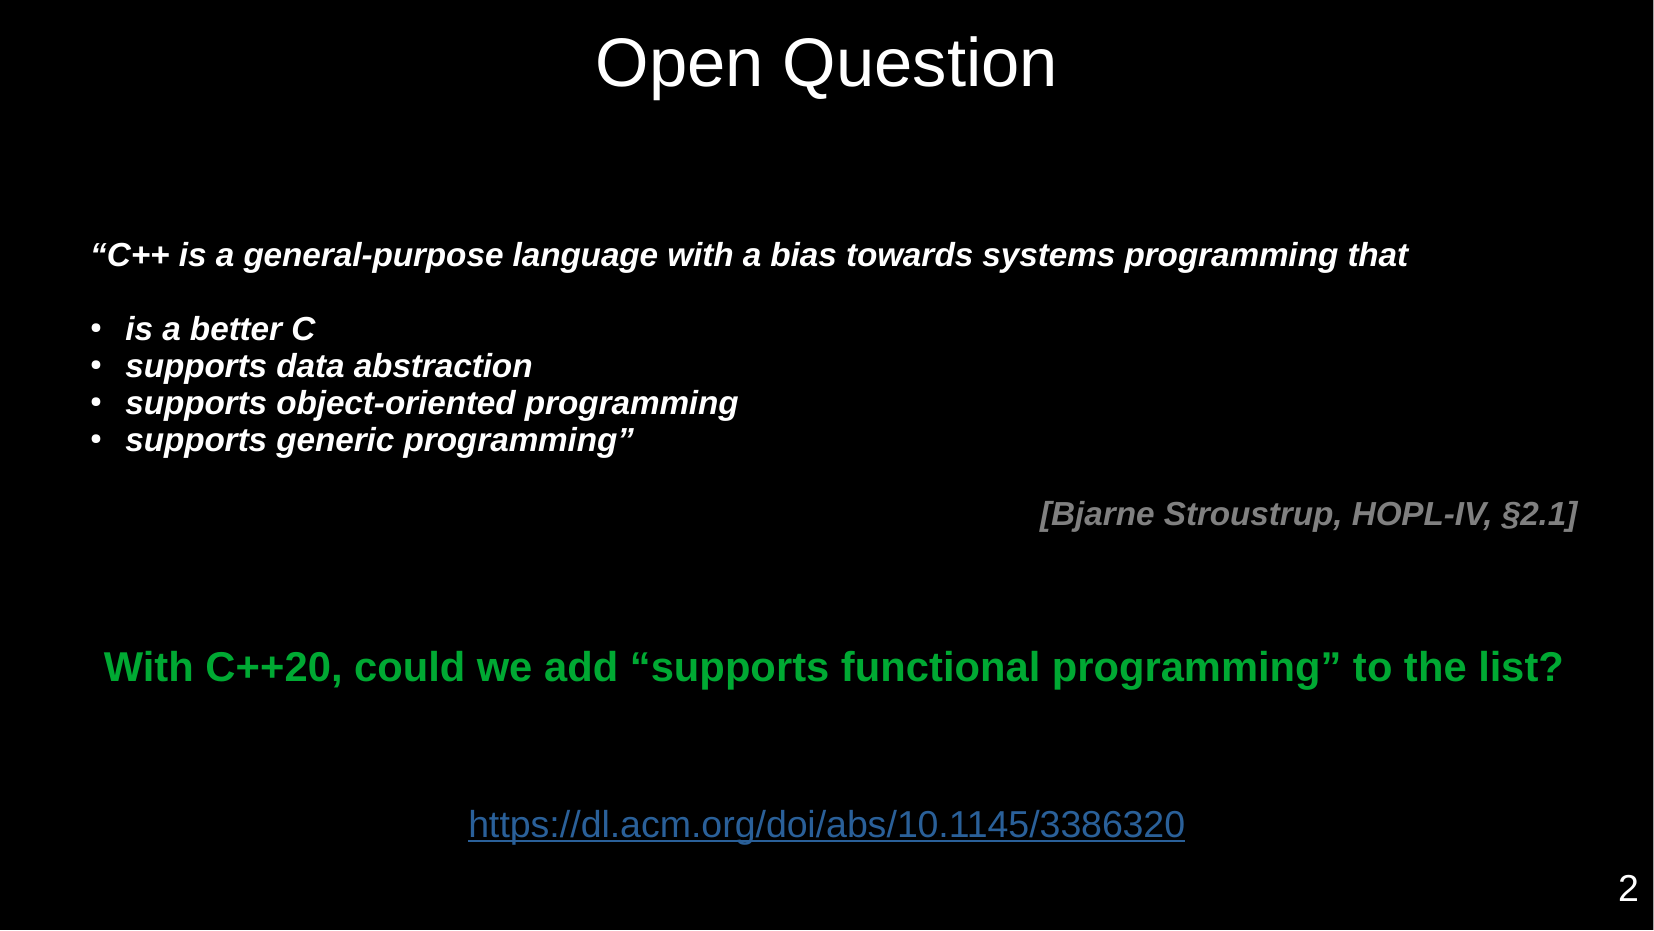

# Open Question
“C++ is a general-purpose language with a bias towards systems programming that
is a better C
supports data abstraction
supports object-oriented programming
supports generic programming”
[Bjarne Stroustrup, HOPL-IV, §2.1]
With C++20, could we add “supports functional programming” to the list?
https://dl.acm.org/doi/abs/10.1145/3386320